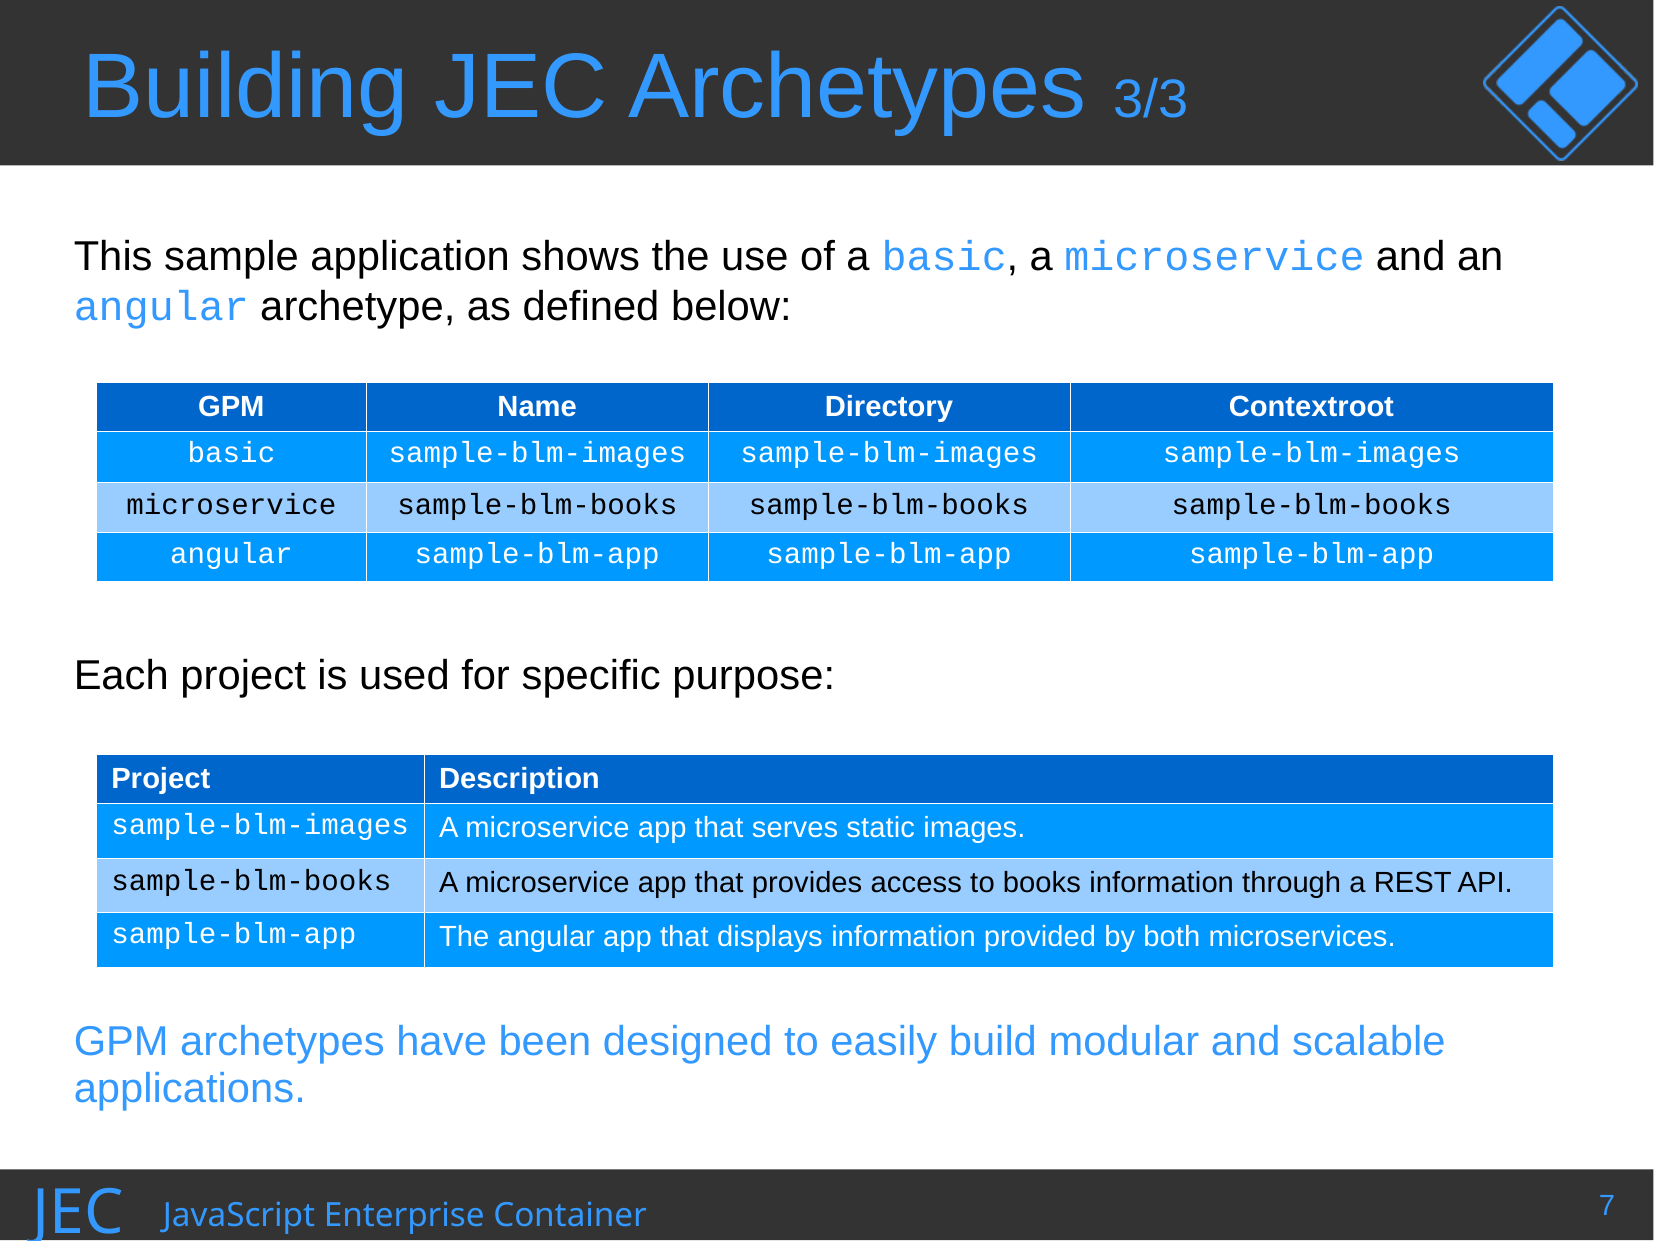

# Building JEC Archetypes 3/3
This sample application shows the use of a basic, a microservice and an angular archetype, as defined below:
| GPM | Name | Directory | Contextroot |
| --- | --- | --- | --- |
| basic | sample-blm-images | sample-blm-images | sample-blm-images |
| microservice | sample-blm-books | sample-blm-books | sample-blm-books |
| angular | sample-blm-app | sample-blm-app | sample-blm-app |
Each project is used for specific purpose:
| Project | Description |
| --- | --- |
| sample-blm-images | A microservice app that serves static images. |
| sample-blm-books | A microservice app that provides access to books information through a REST API. |
| sample-blm-app | The angular app that displays information provided by both microservices. |
GPM archetypes have been designed to easily build modular and scalable applications.
JEC
7
JavaScript Enterprise Container